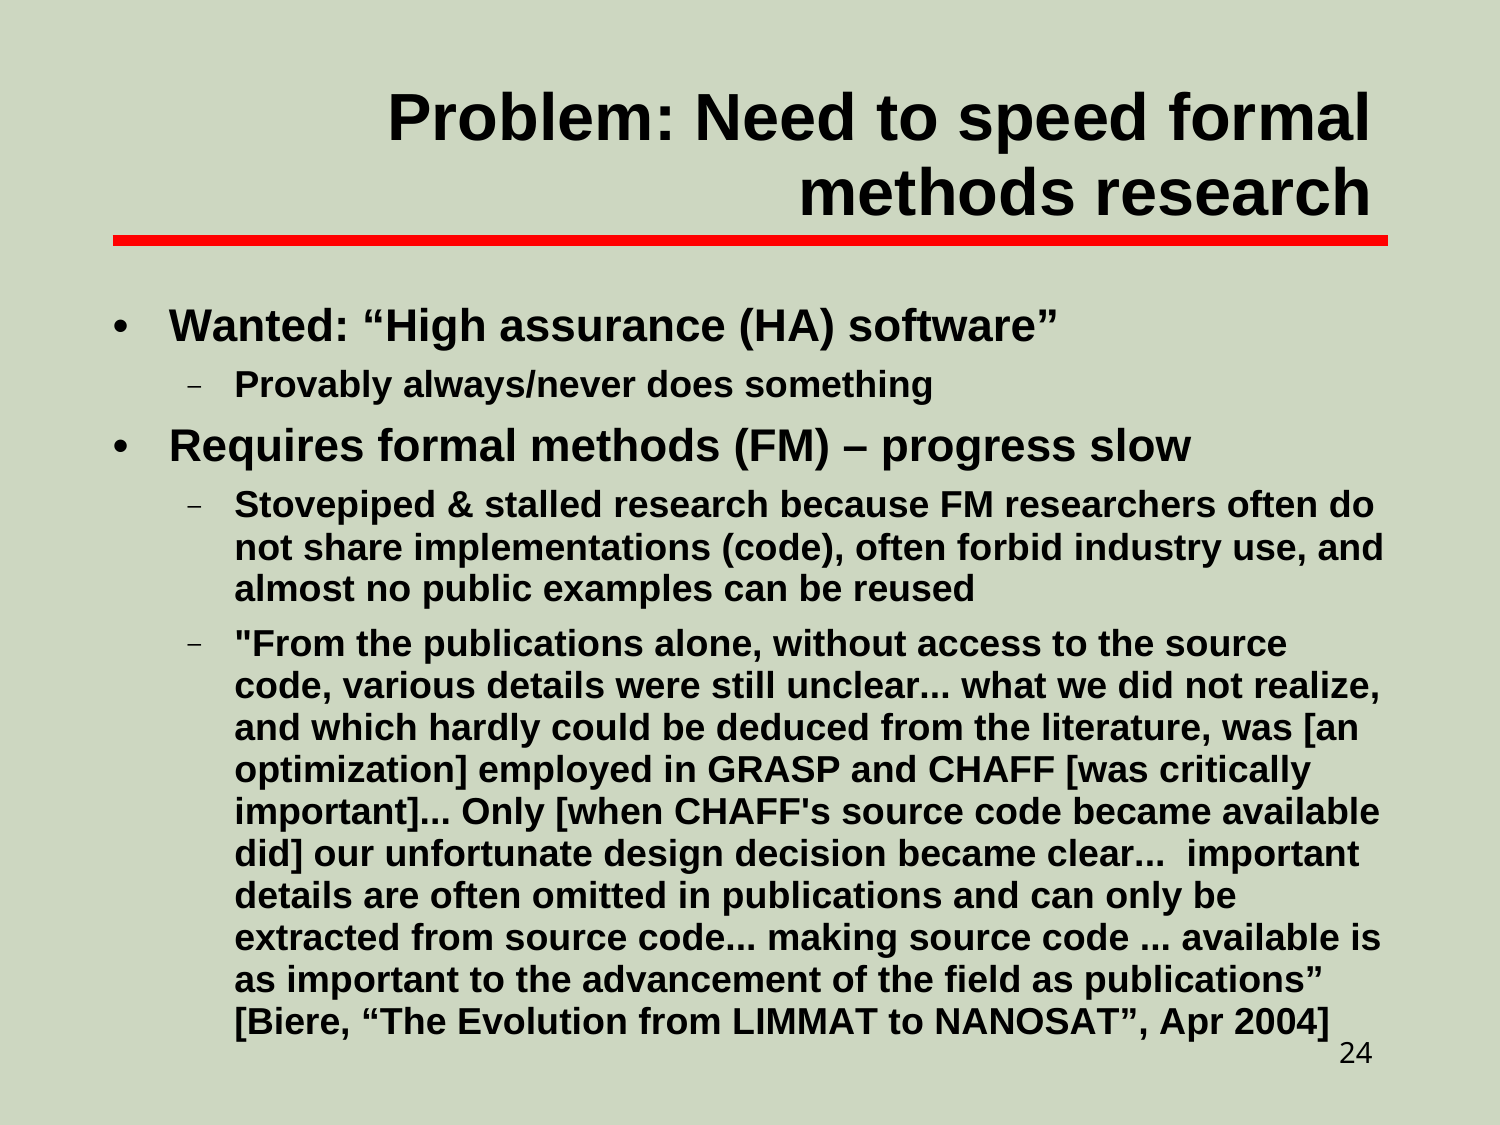

# Problem: Need to speed formal methods research
Wanted: “High assurance (HA) software”
Provably always/never does something
Requires formal methods (FM) – progress slow
Stovepiped & stalled research because FM researchers often do not share implementations (code), often forbid industry use, and almost no public examples can be reused
"From the publications alone, without access to the source code, various details were still unclear... what we did not realize, and which hardly could be deduced from the literature, was [an optimization] employed in GRASP and CHAFF [was critically important]... Only [when CHAFF's source code became available did] our unfortunate design decision became clear... important details are often omitted in publications and can only be extracted from source code... making source code ... available is as important to the advancement of the field as publications” [Biere, “The Evolution from LIMMAT to NANOSAT”, Apr 2004]